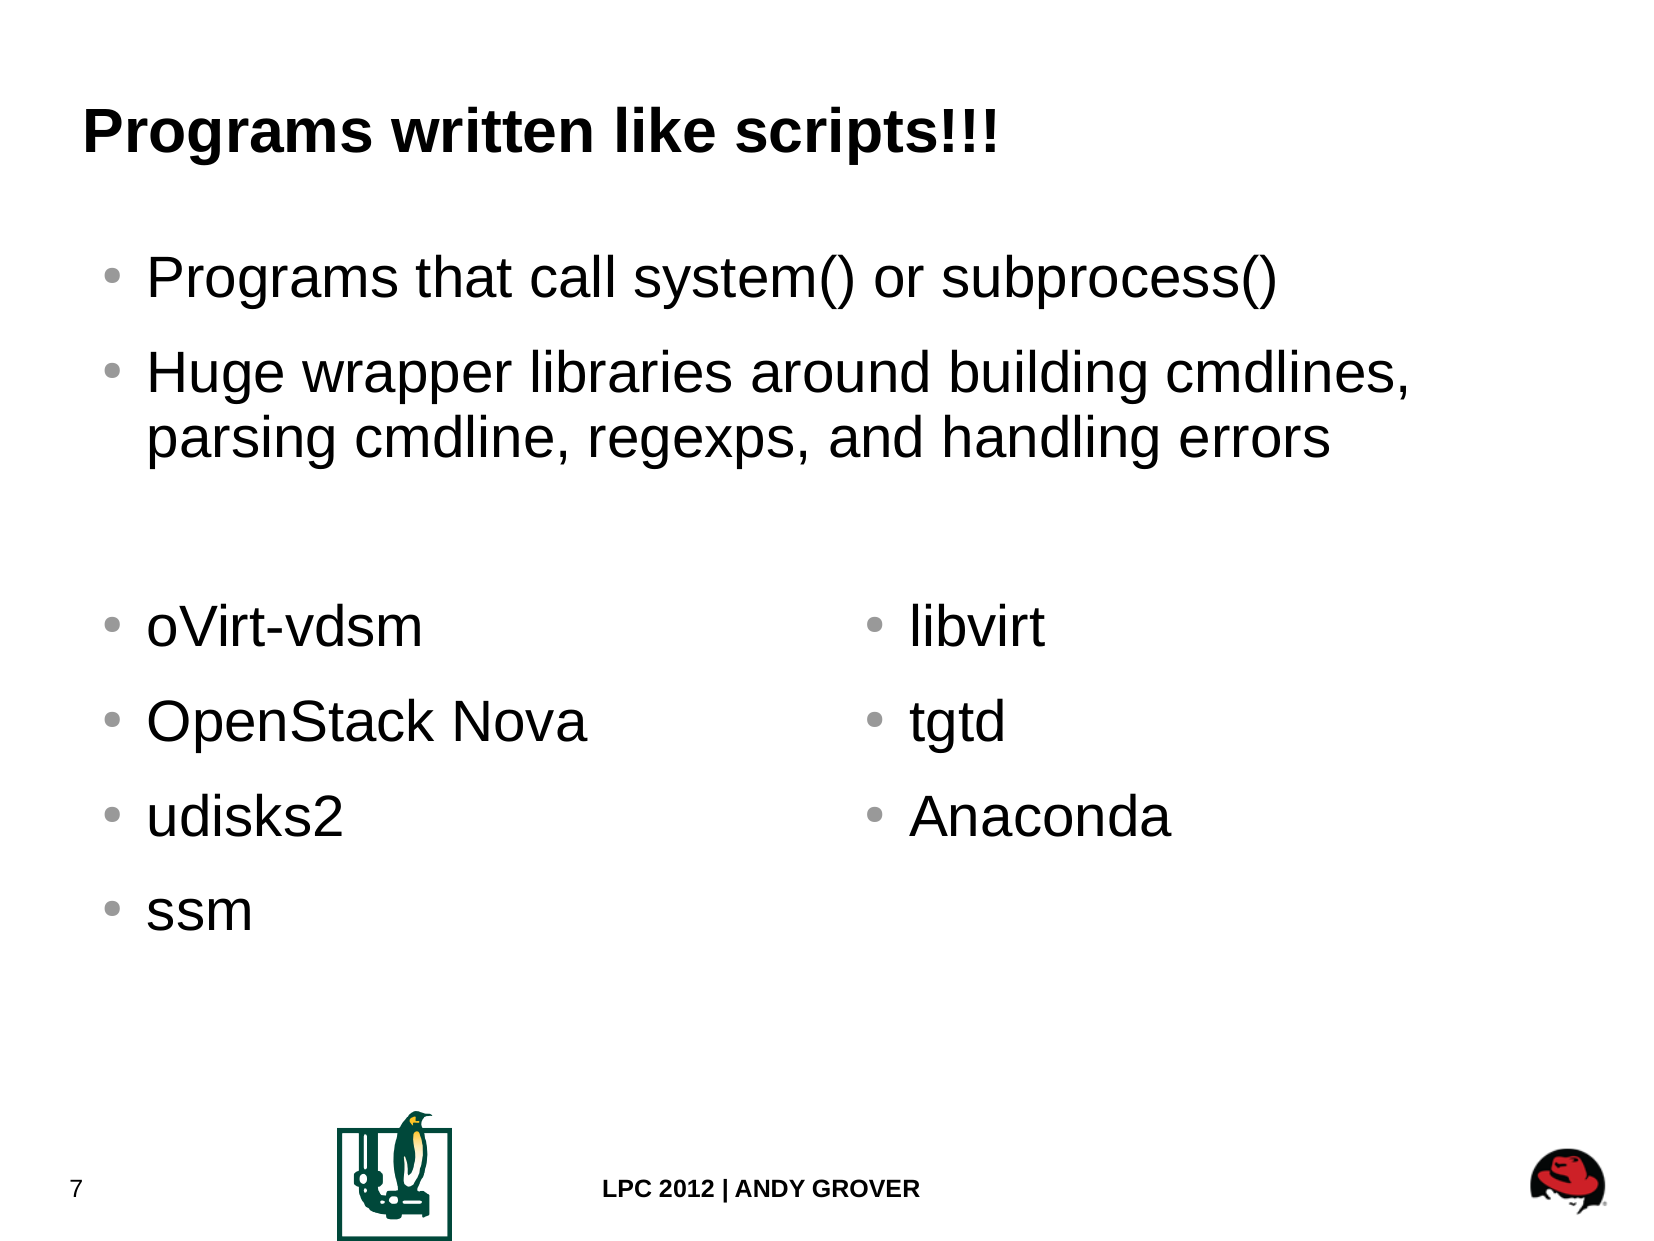

# Programs written like scripts!!!
Programs that call system() or subprocess()
Huge wrapper libraries around building cmdlines, parsing cmdline, regexps, and handling errors
oVirt-vdsm
OpenStack Nova
udisks2
ssm
libvirt
tgtd
Anaconda